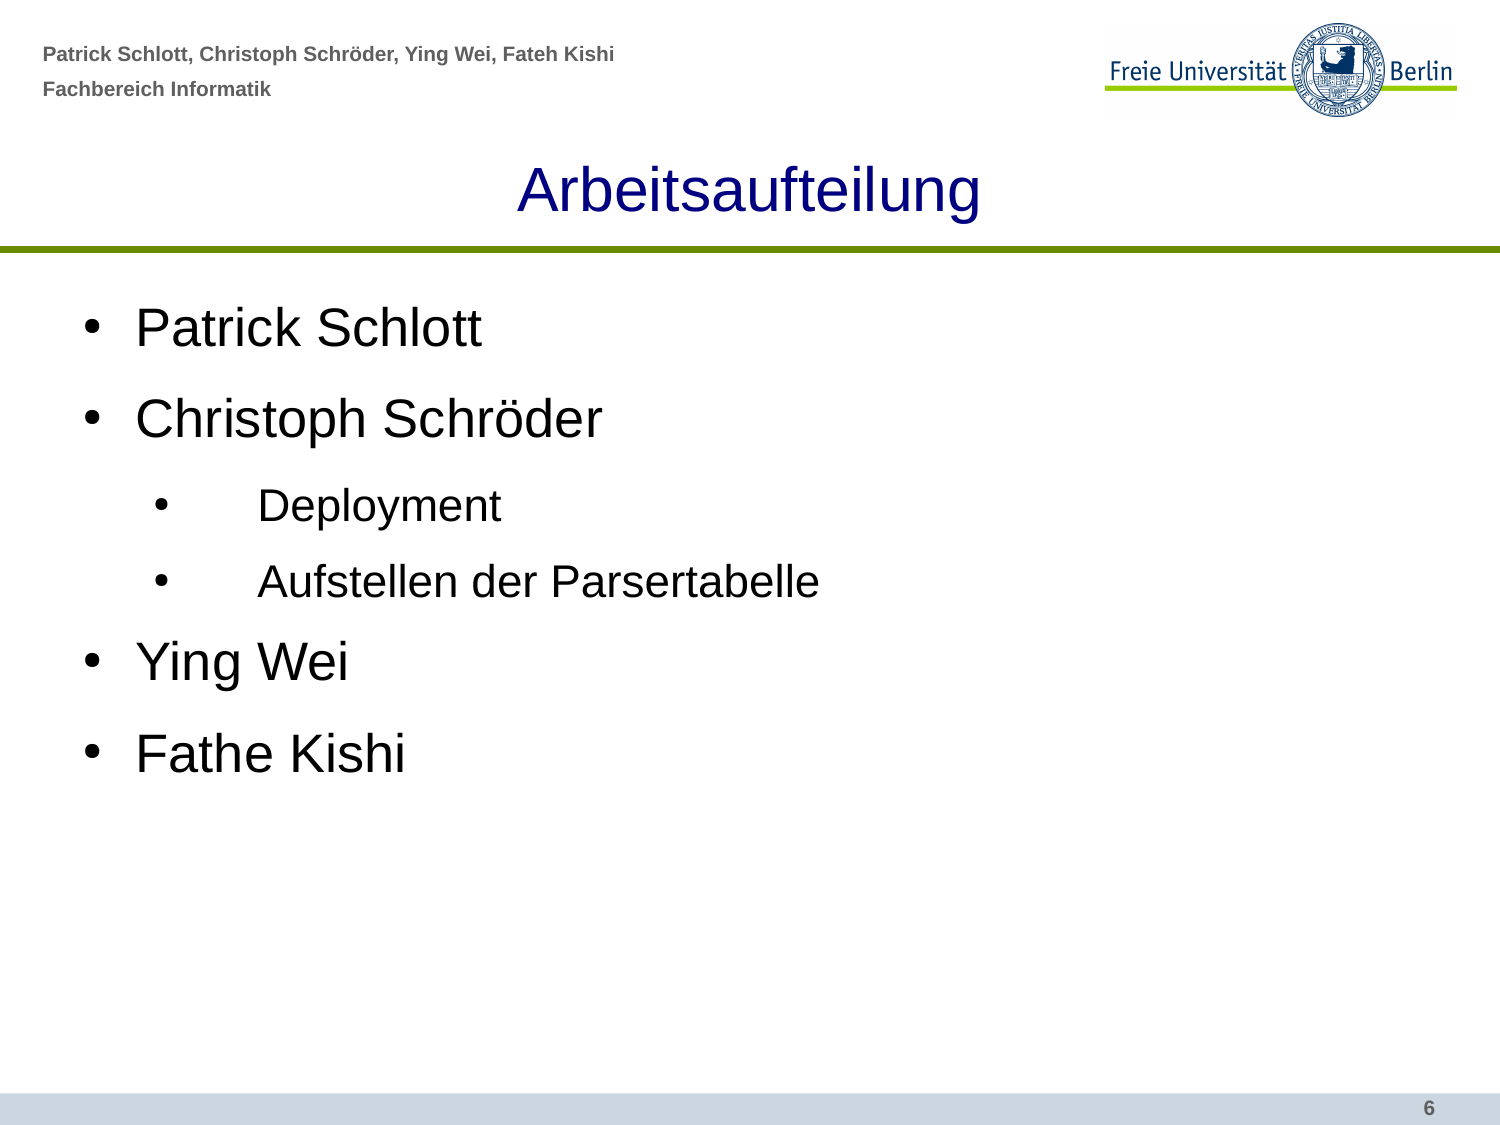

# Arbeitsaufteilung
Patrick Schlott
Christoph Schröder
 Deployment
 Aufstellen der Parsertabelle
Ying Wei
Fathe Kishi